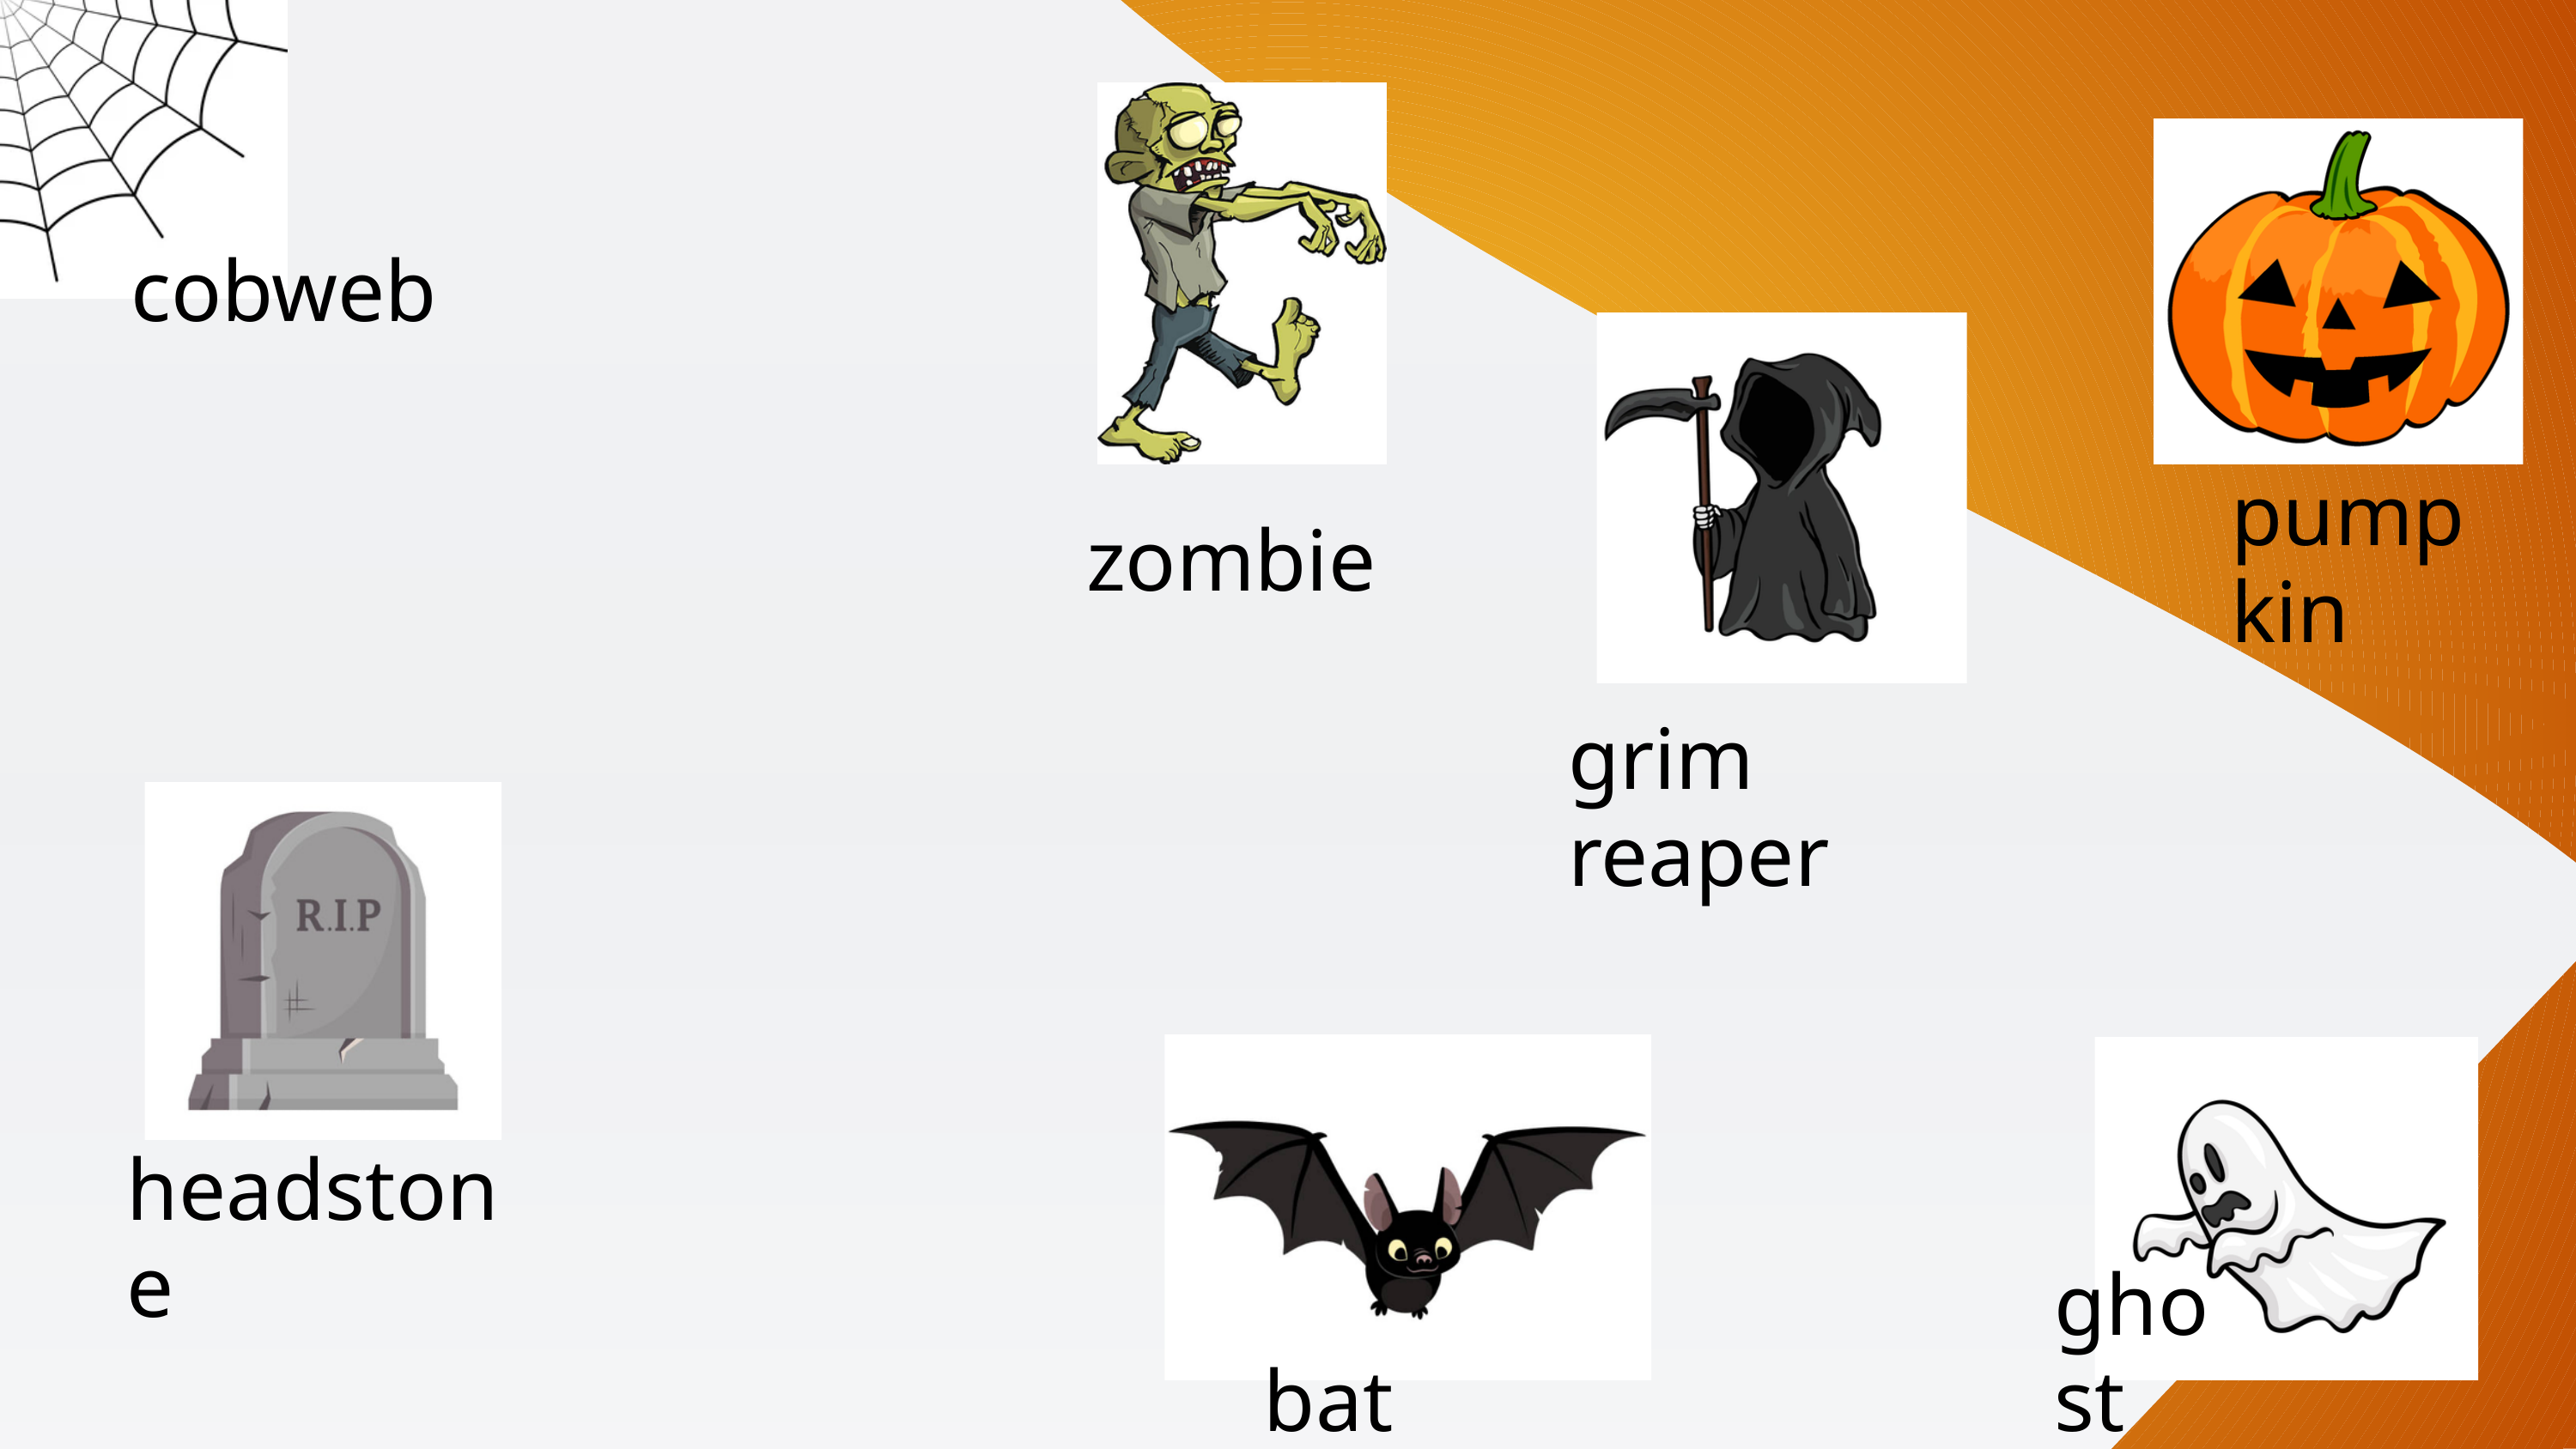

cobweb
pumpkin
zombie
grim reaper
headstone
ghost
bat